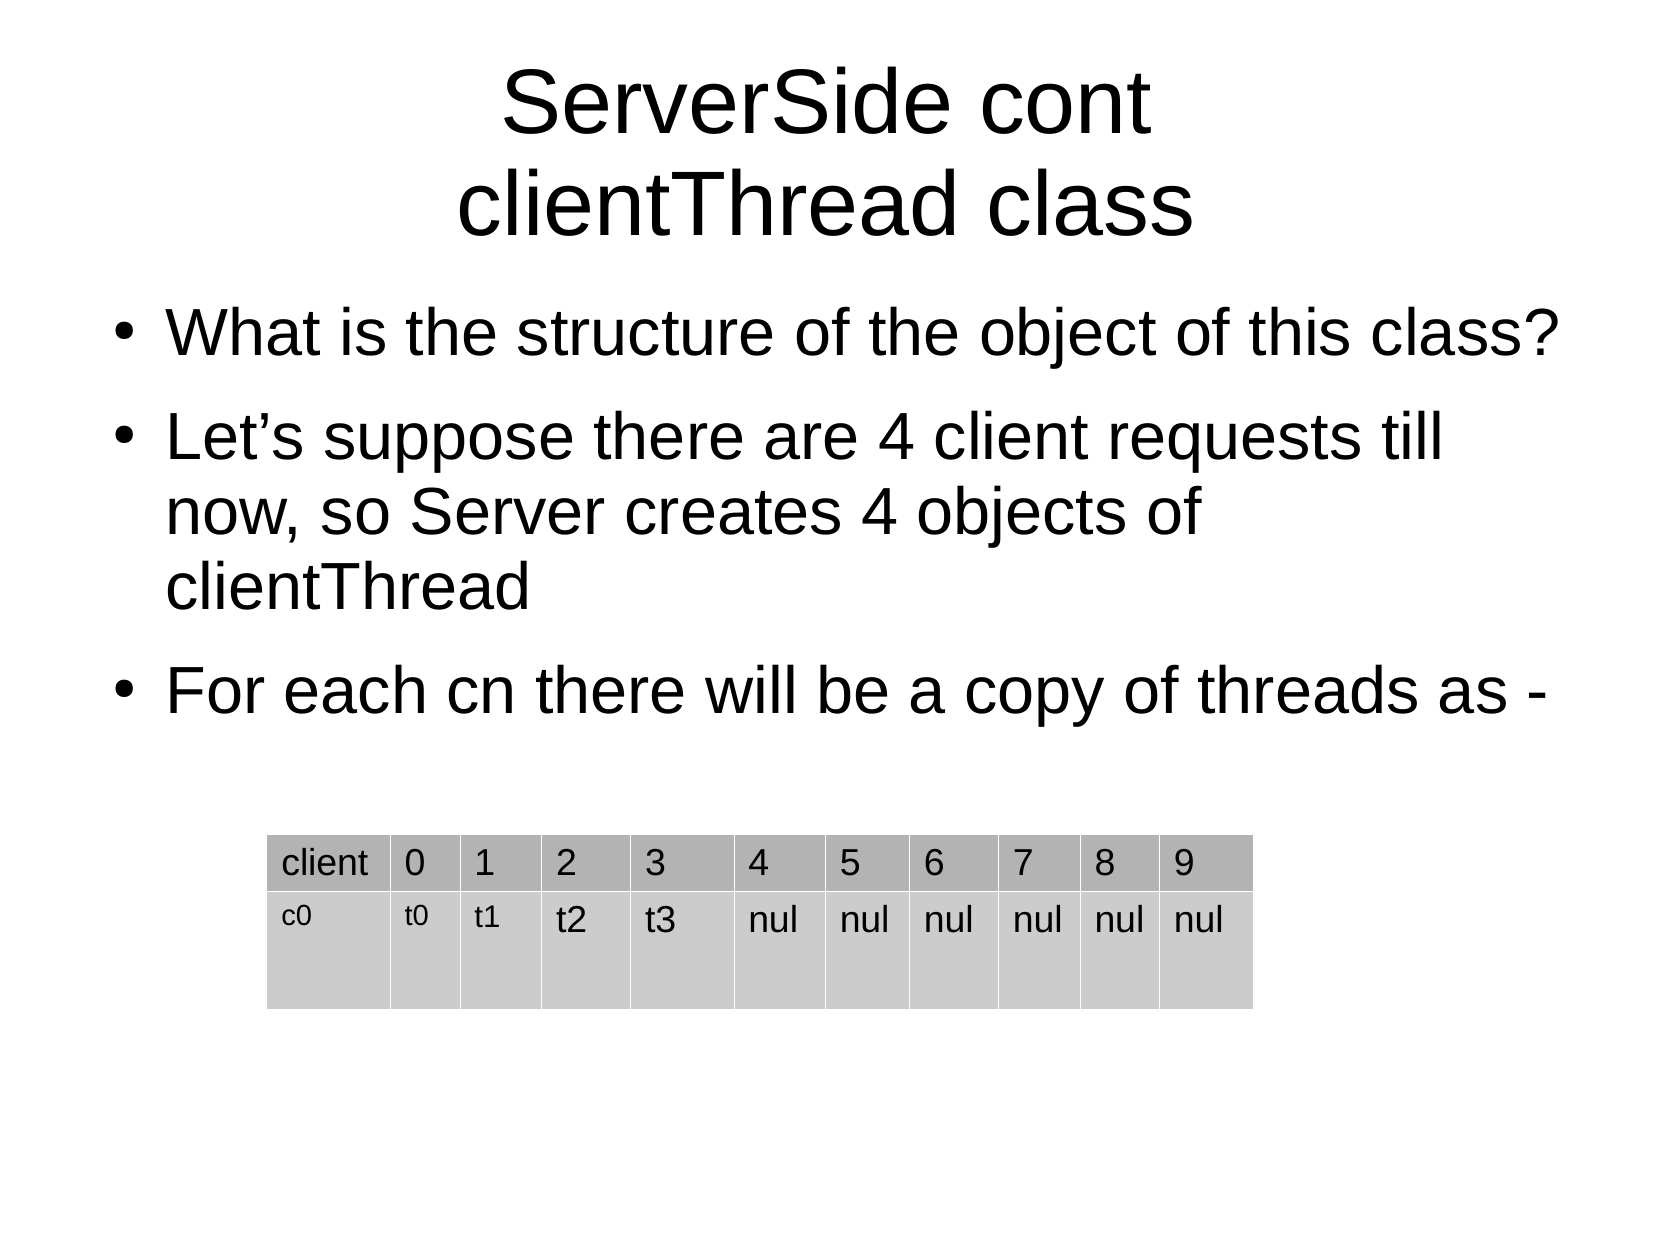

# ServerSide cont clientThread class
What is the structure of the object of this class?
Let’s suppose there are 4 client requests till now, so Server creates 4 objects of clientThread
For each cn there will be a copy of threads as -
| client | 0 | 1 | 2 | 3 | 4 | 5 | 6 | 7 | 8 | 9 |
| --- | --- | --- | --- | --- | --- | --- | --- | --- | --- | --- |
| c0 | t0 | t1 | t2 | t3 | nul | nul | nul | nul | nul | nul |